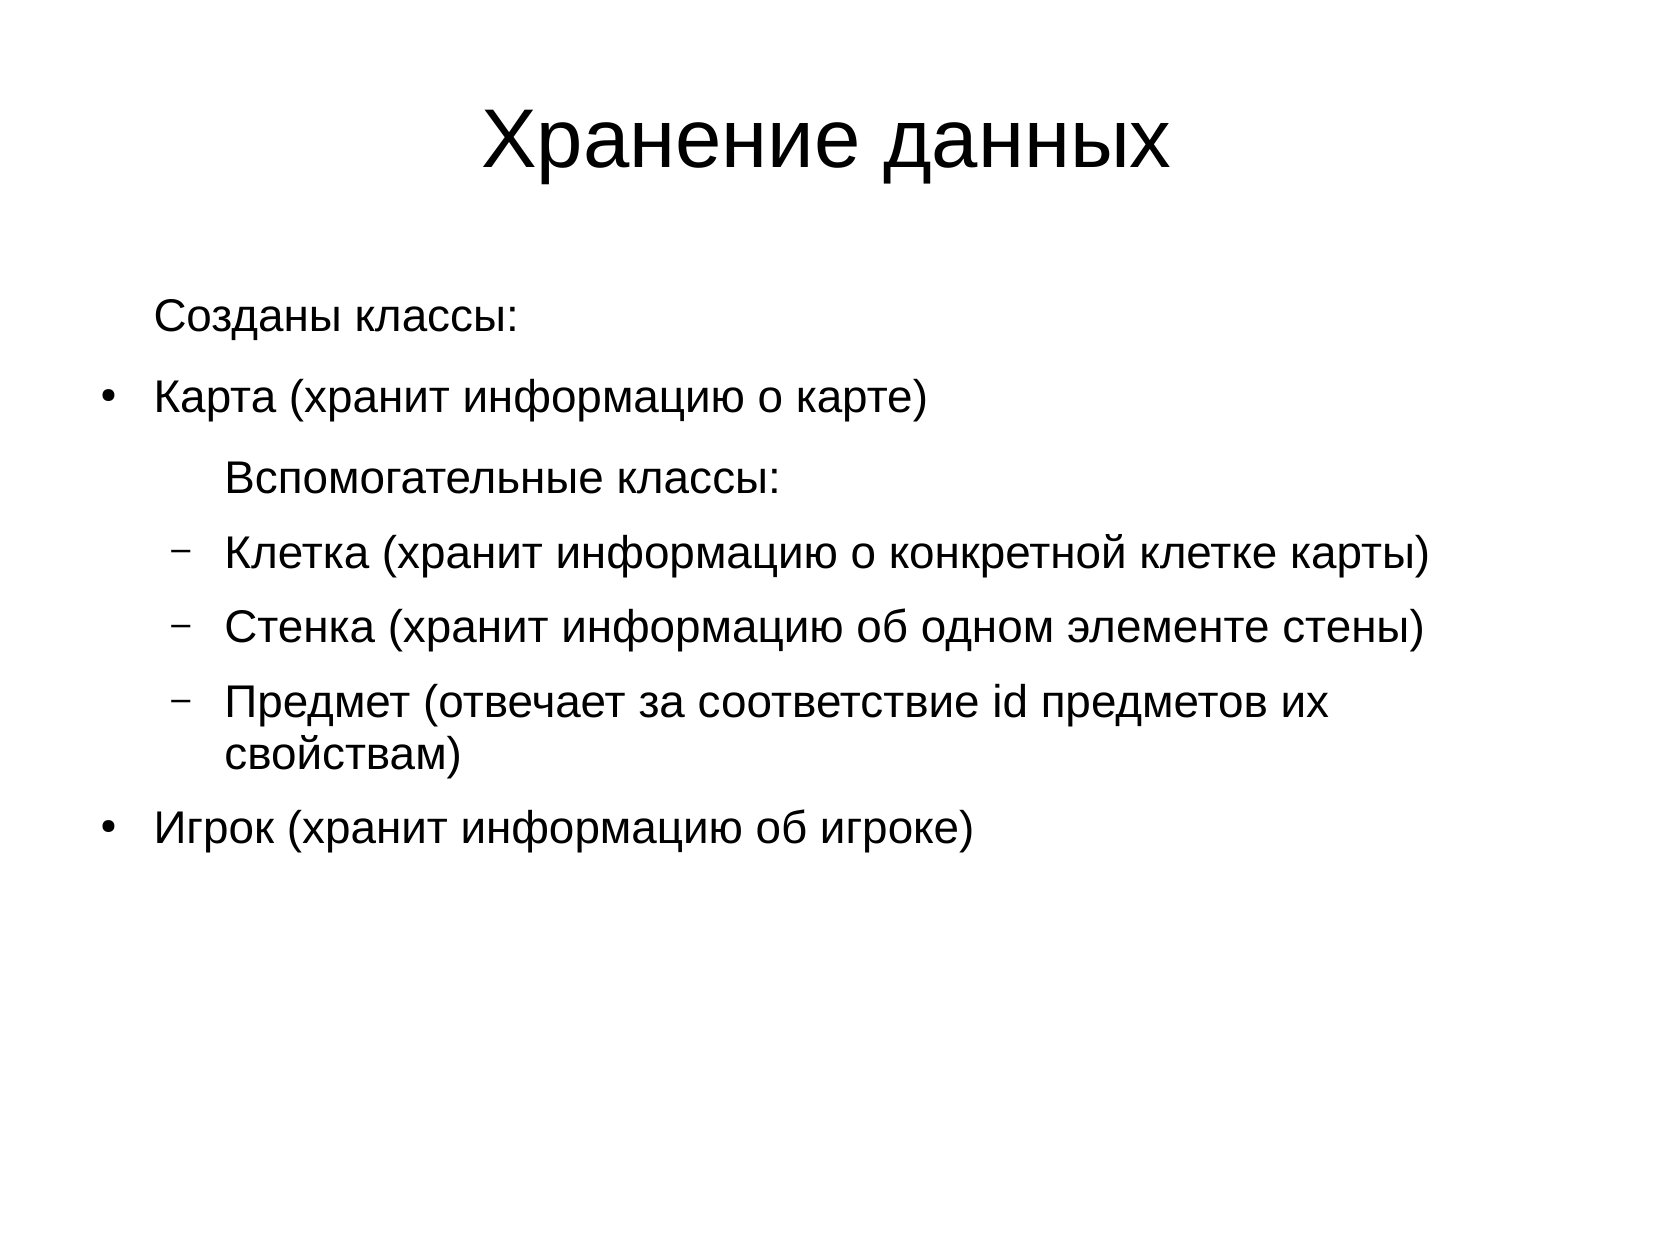

# Хранение данных
Созданы классы:
Карта (хранит информацию о карте)
Вспомогательные классы:
Клетка (хранит информацию о конкретной клетке карты)
Стенка (хранит информацию об одном элементе стены)
Предмет (отвечает за соответствие id предметов их свойствам)
Игрок (хранит информацию об игроке)